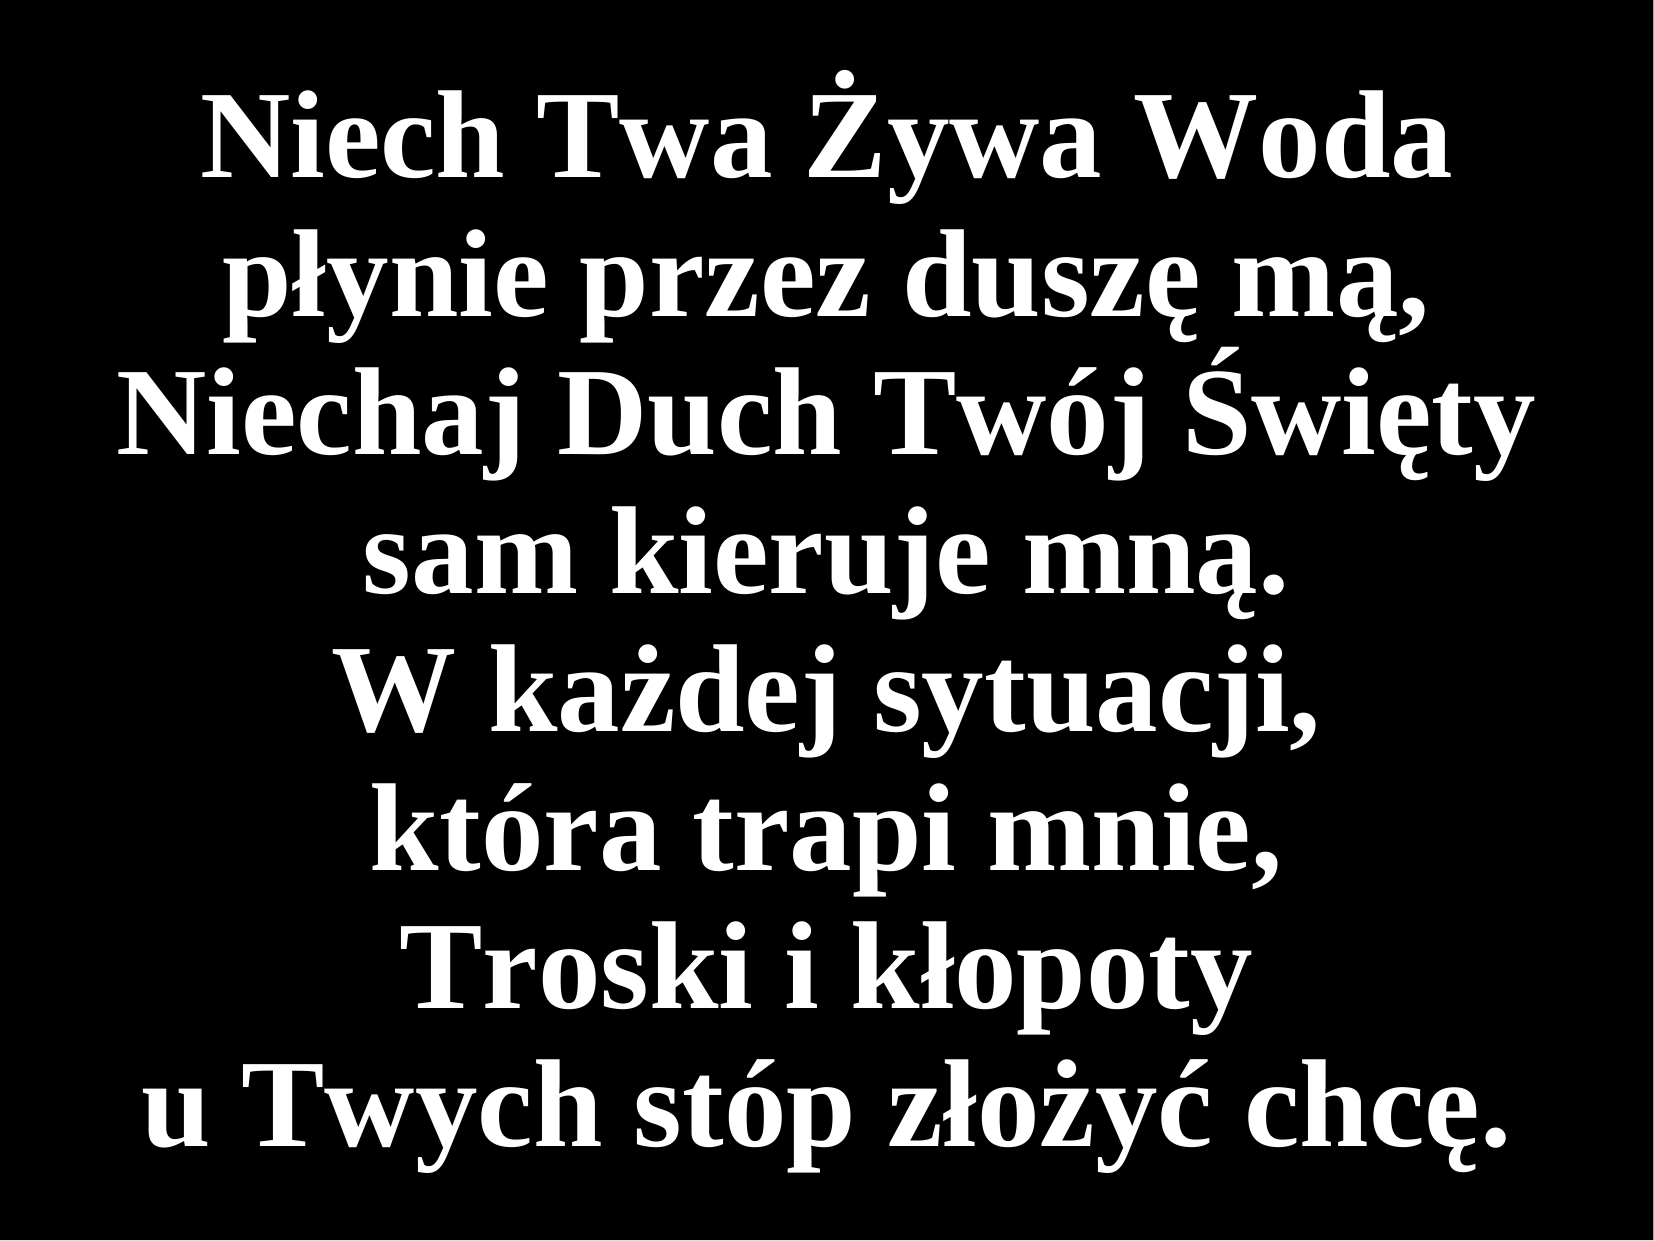

# Niech Twa Żywa Woda płynie przez duszę mą, Niechaj Duch Twój Święty sam kieruje mną. W każdej sytuacji, która trapi mnie, Troski i kłopoty u Twych stóp złożyć chcę.